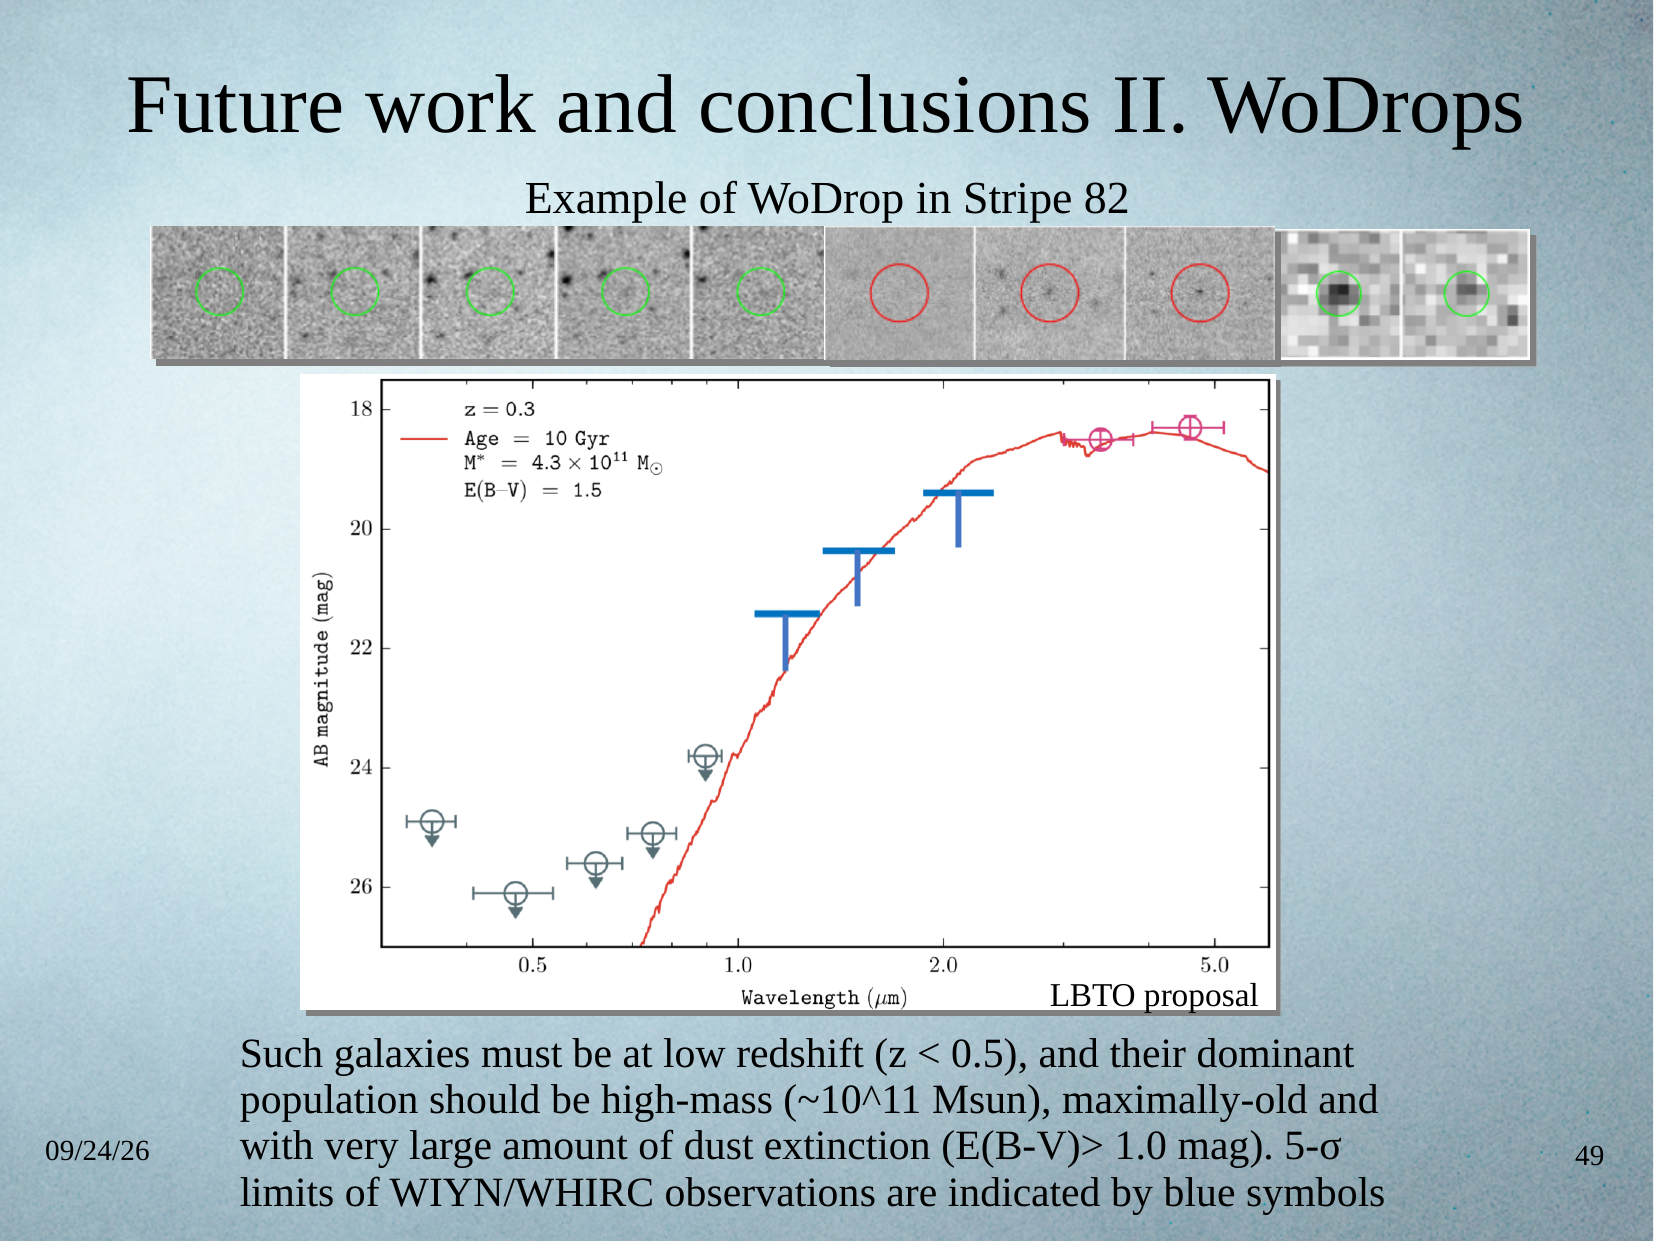

# Future work and conclusions II. WoDrops
Example of WoDrop in Stripe 82
LBTO proposal
Such galaxies must be at low redshift (z < 0.5), and their dominant population should be high-mass (~10^11 Msun), maximally-old and with very large amount of dust extinction (E(B-V)> 1.0 mag). 5-σ limits of WIYN/WHIRC observations are indicated by blue symbols
49